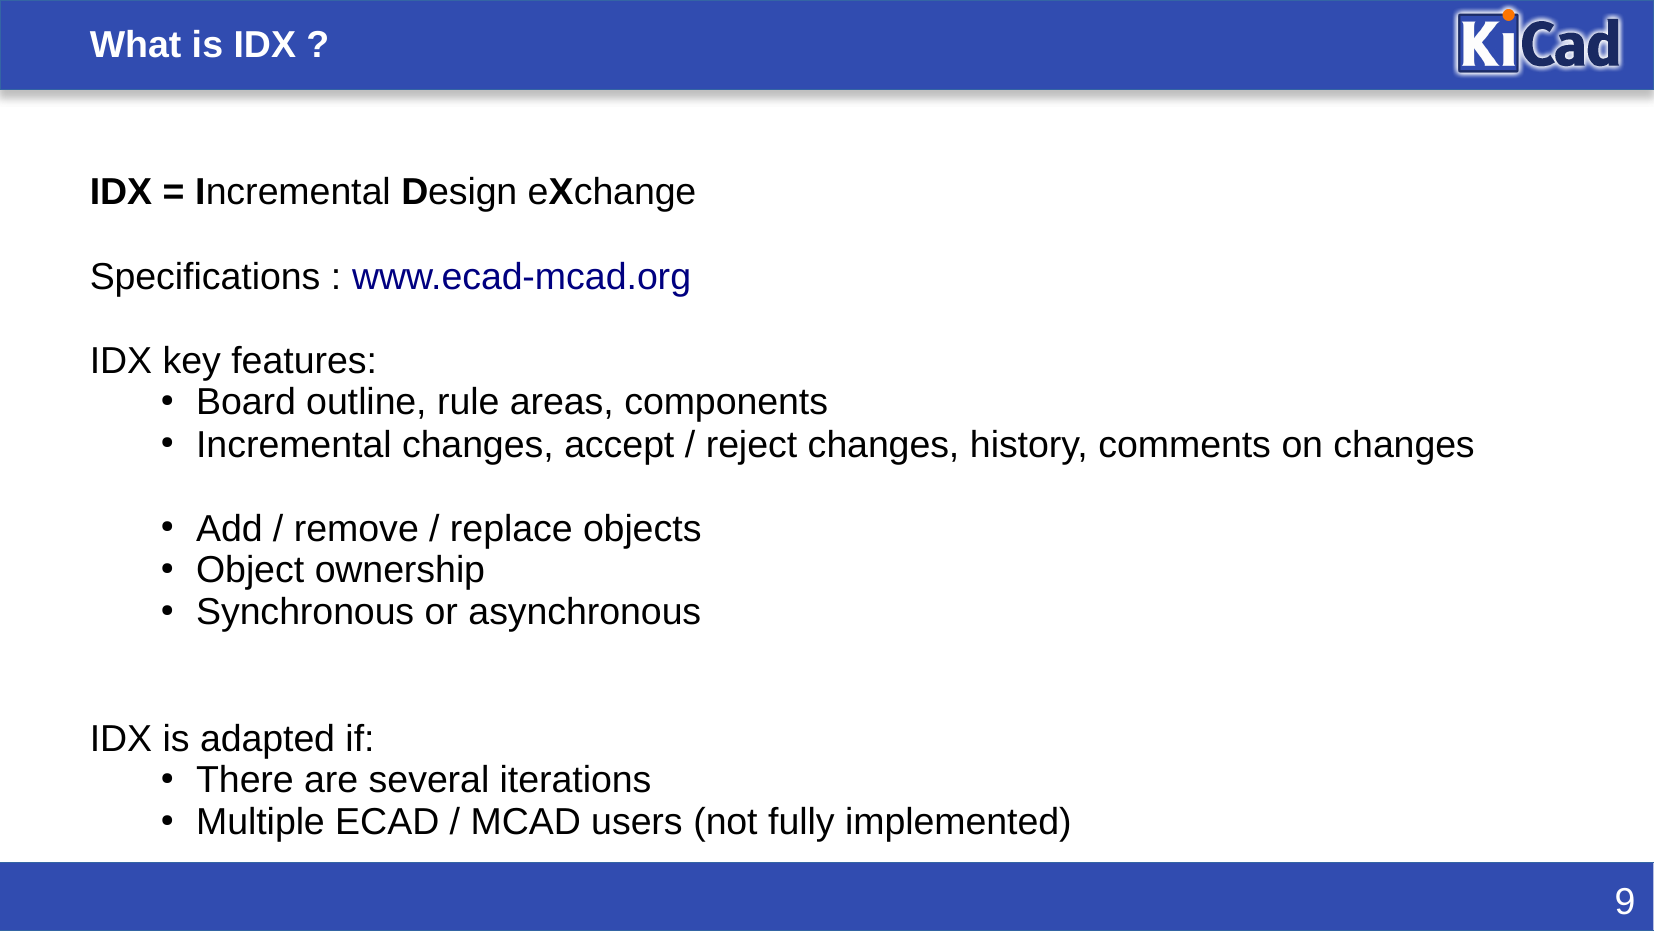

What is IDX ?
IDX = Incremental Design eXchange
Specifications : www.ecad-mcad.org
IDX key features:
Board outline, rule areas, components
Incremental changes, accept / reject changes, history, comments on changes
Add / remove / replace objects
Object ownership
Synchronous or asynchronous
IDX is adapted if:
There are several iterations
Multiple ECAD / MCAD users (not fully implemented)